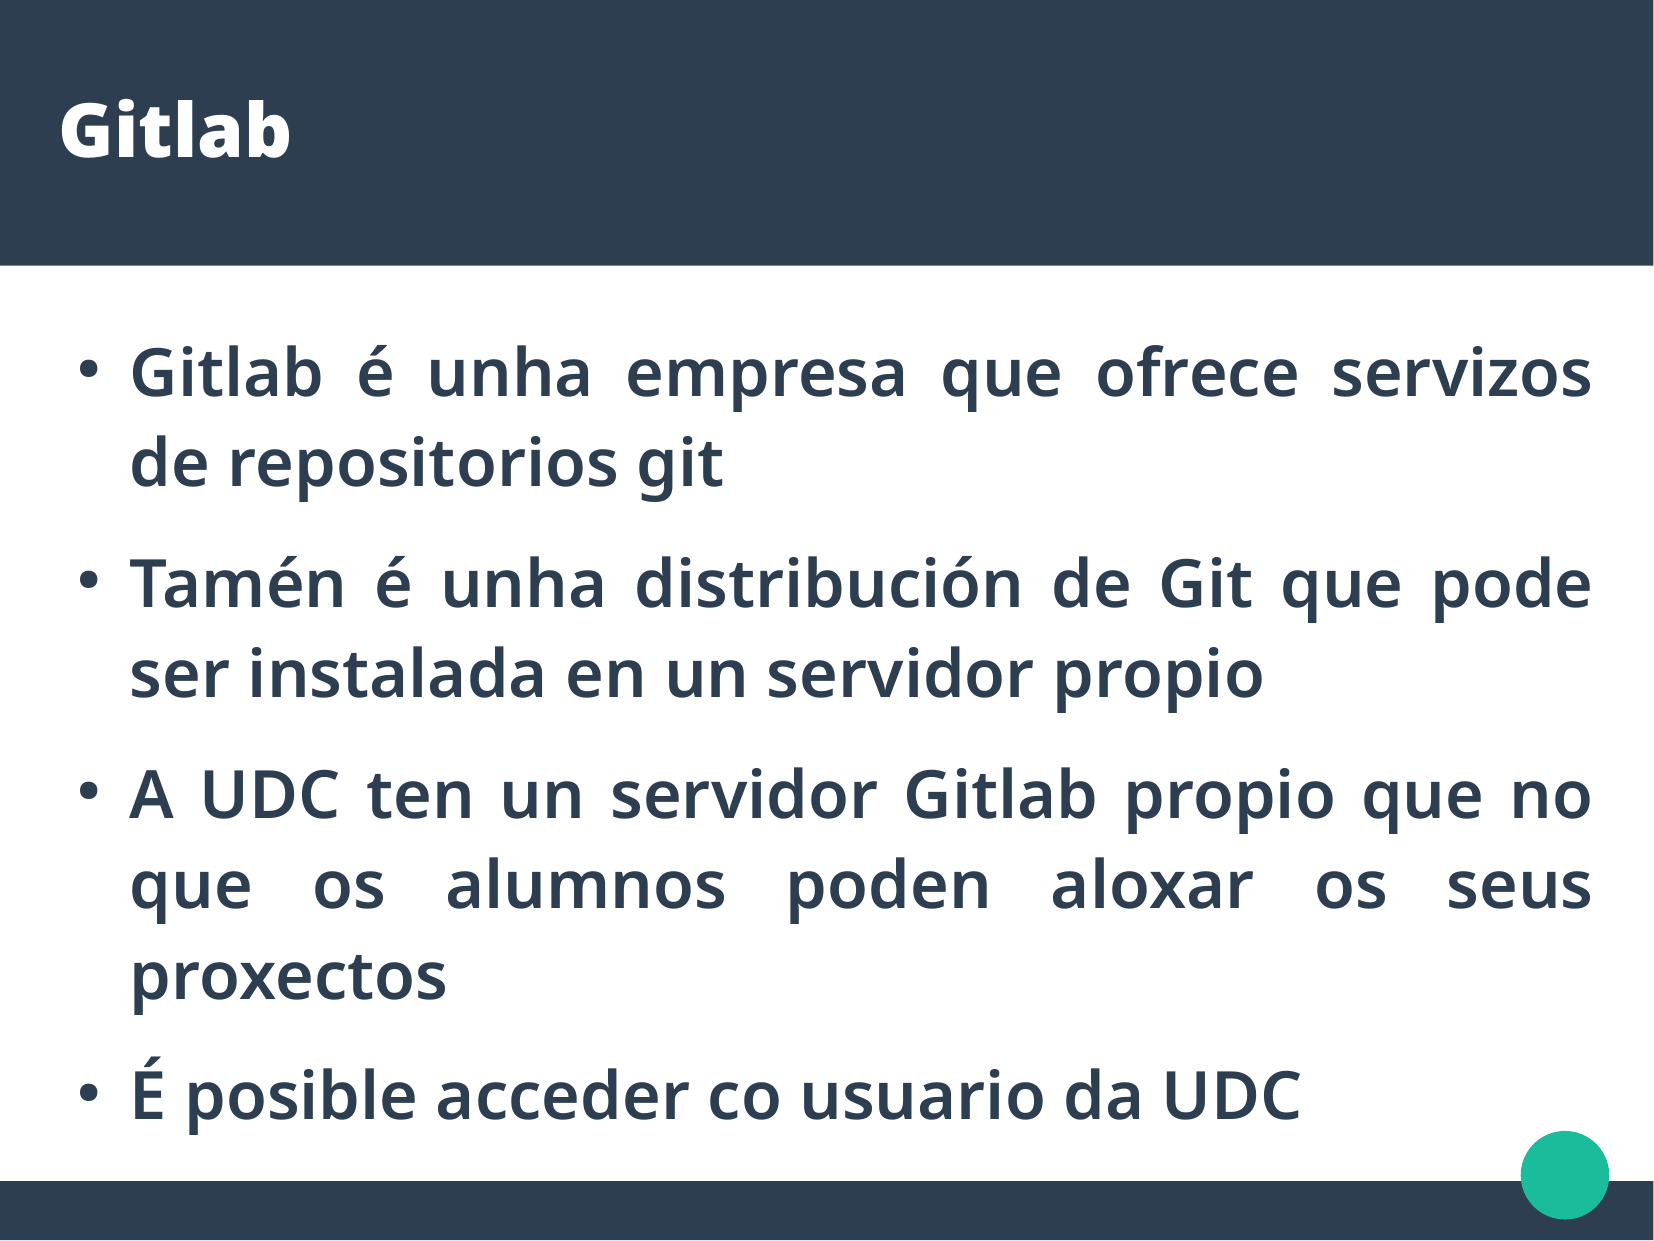

# Gitlab
Gitlab é unha empresa que ofrece servizos de repositorios git
Tamén é unha distribución de Git que pode ser instalada en un servidor propio
A UDC ten un servidor Gitlab propio que no que os alumnos poden aloxar os seus proxectos
É posible acceder co usuario da UDC